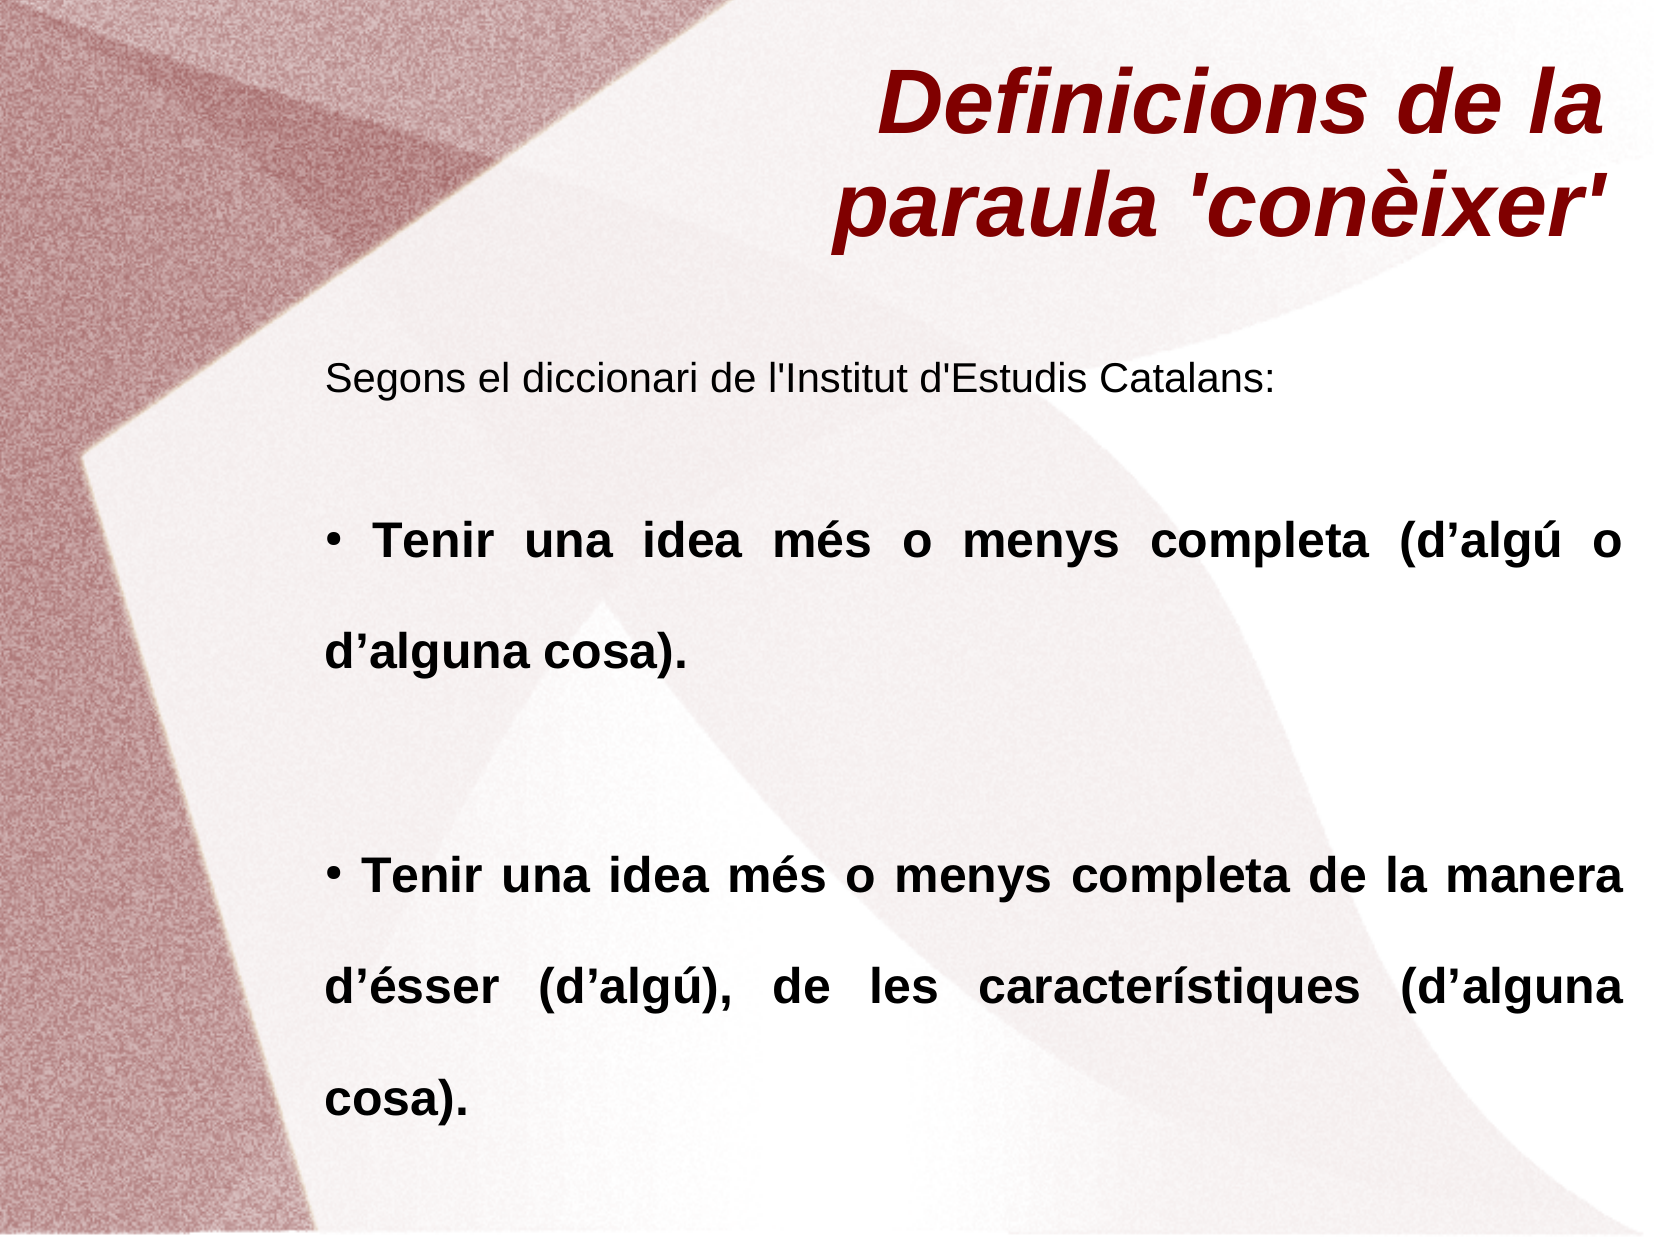

# Definicions de la paraula 'conèixer'
Segons el diccionari de l'Institut d'Estudis Catalans:
 Tenir una idea més o menys completa (d’algú o d’alguna cosa).
 Tenir una idea més o menys completa de la manera d’ésser (d’algú), de les característiques (d’alguna cosa).